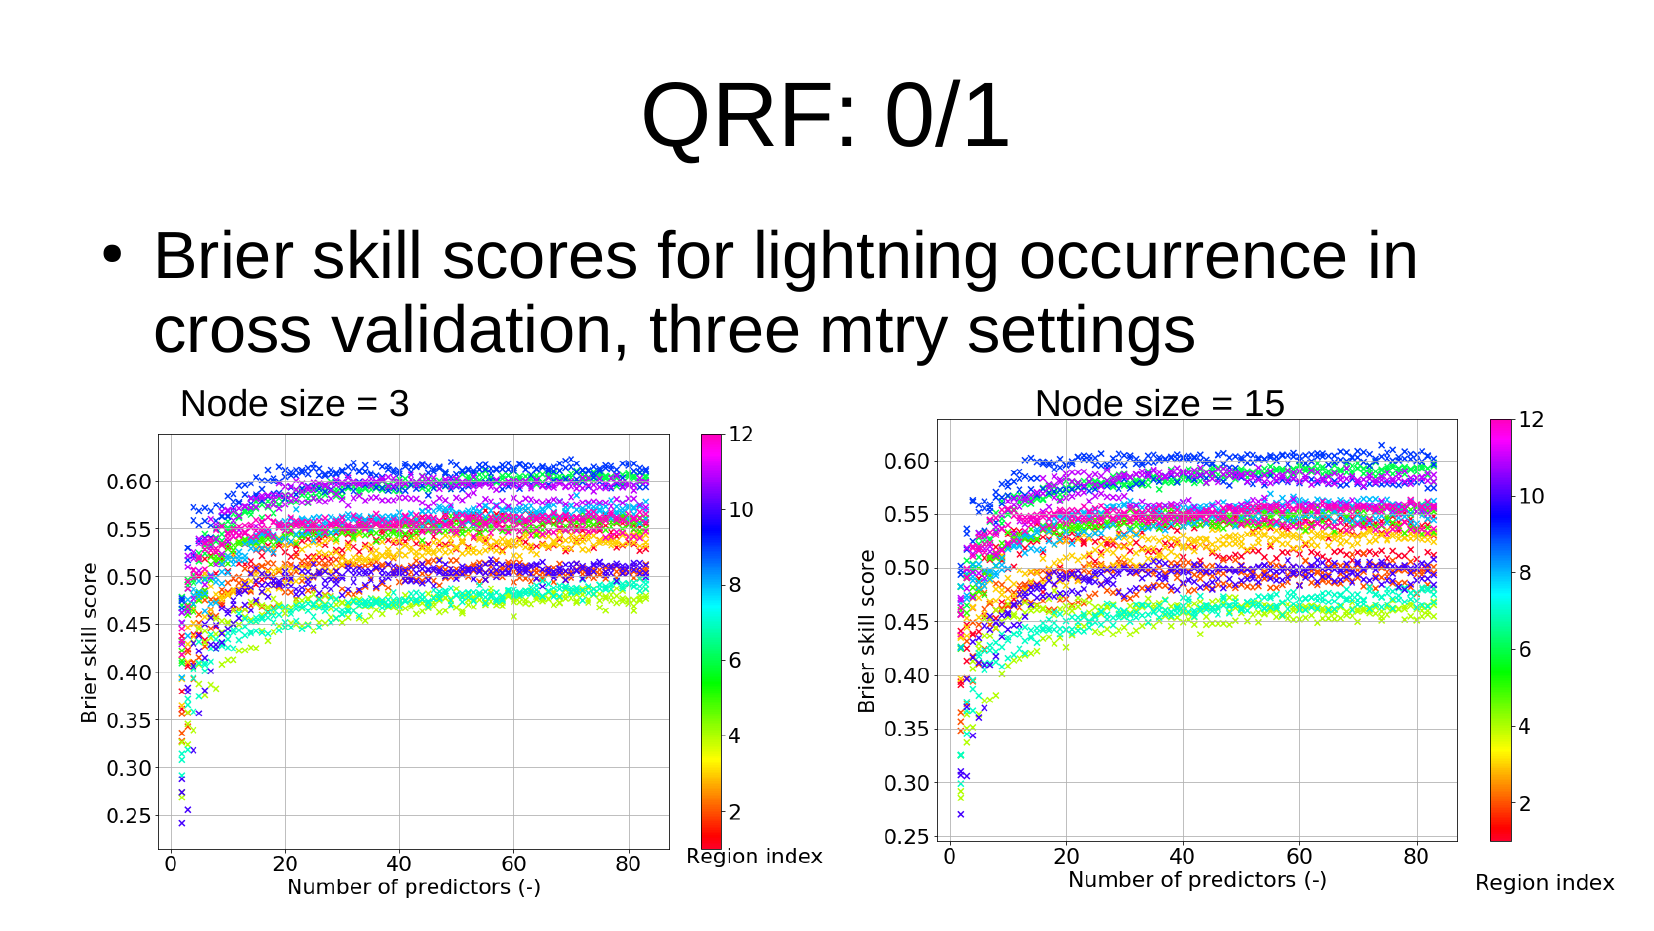

# QRF: 0/1
Brier skill scores for lightning occurrence in cross validation, three mtry settings
Node size = 3
Node size = 15